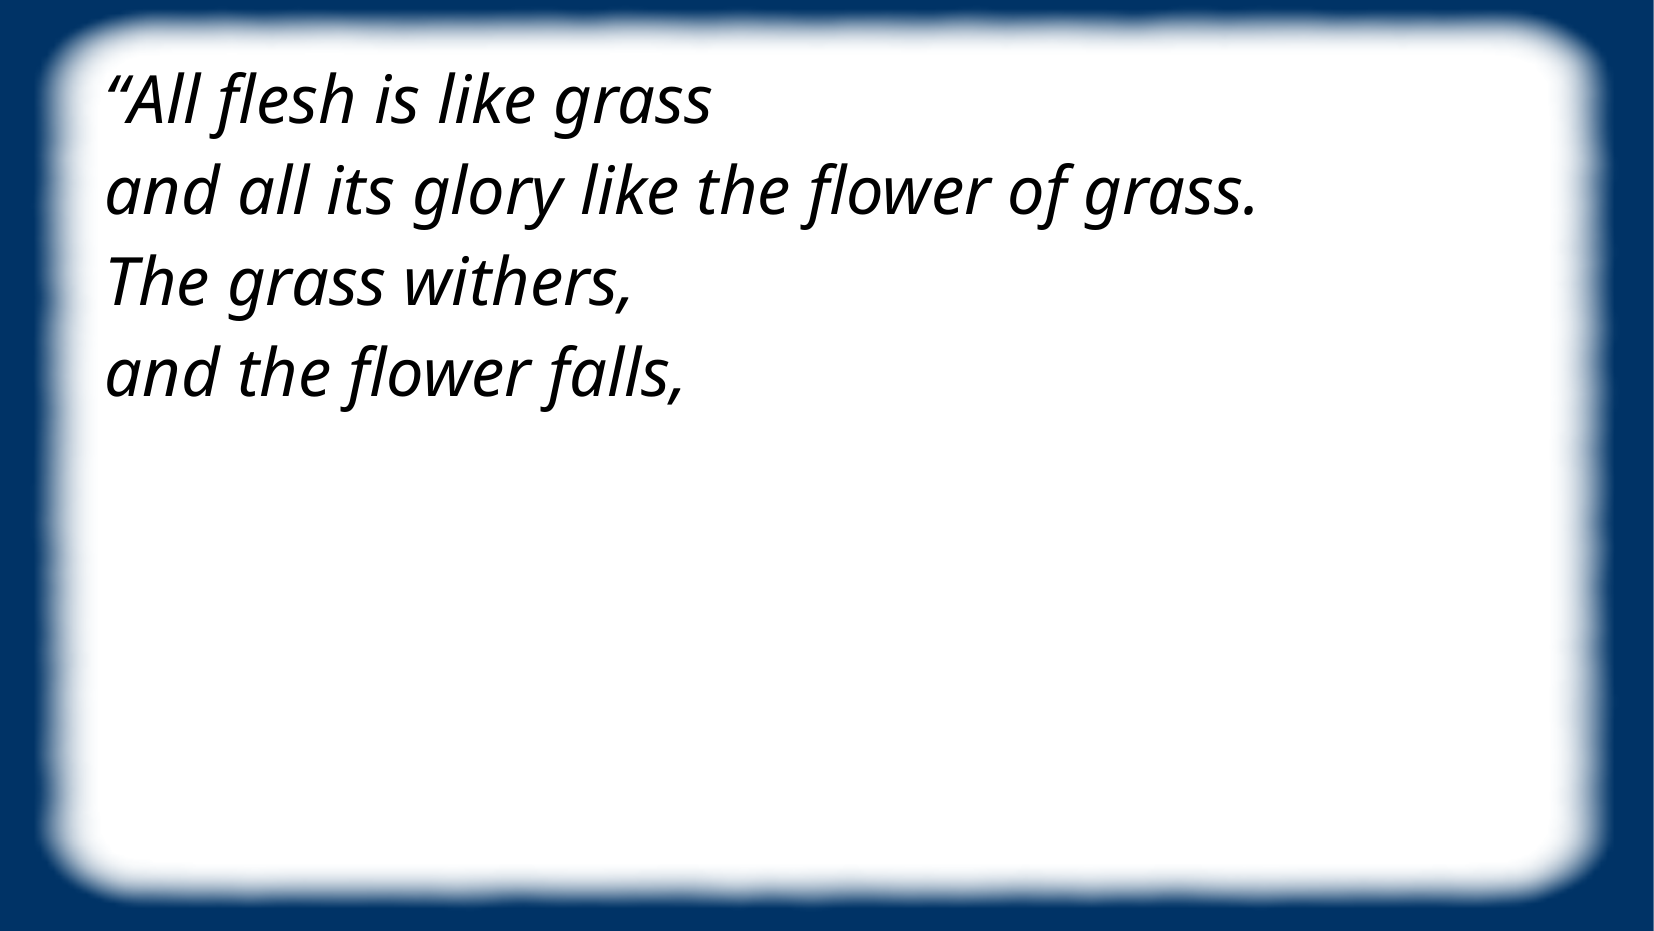

“All flesh is like grass
and all its glory like the flower of grass.
The grass withers,
and the flower falls,